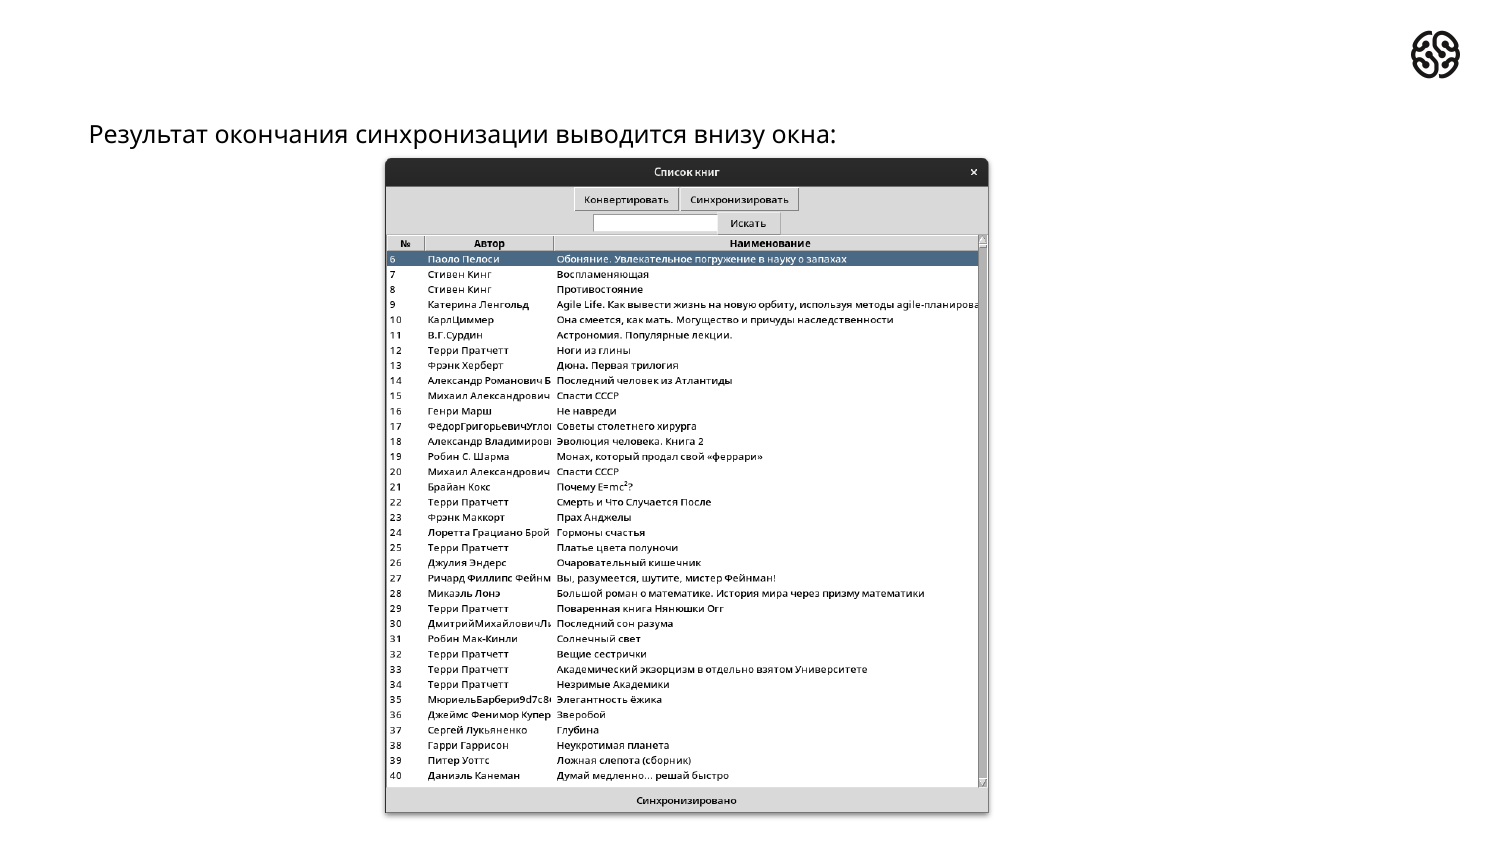

# Результат окончания синхронизации выводится внизу окна: